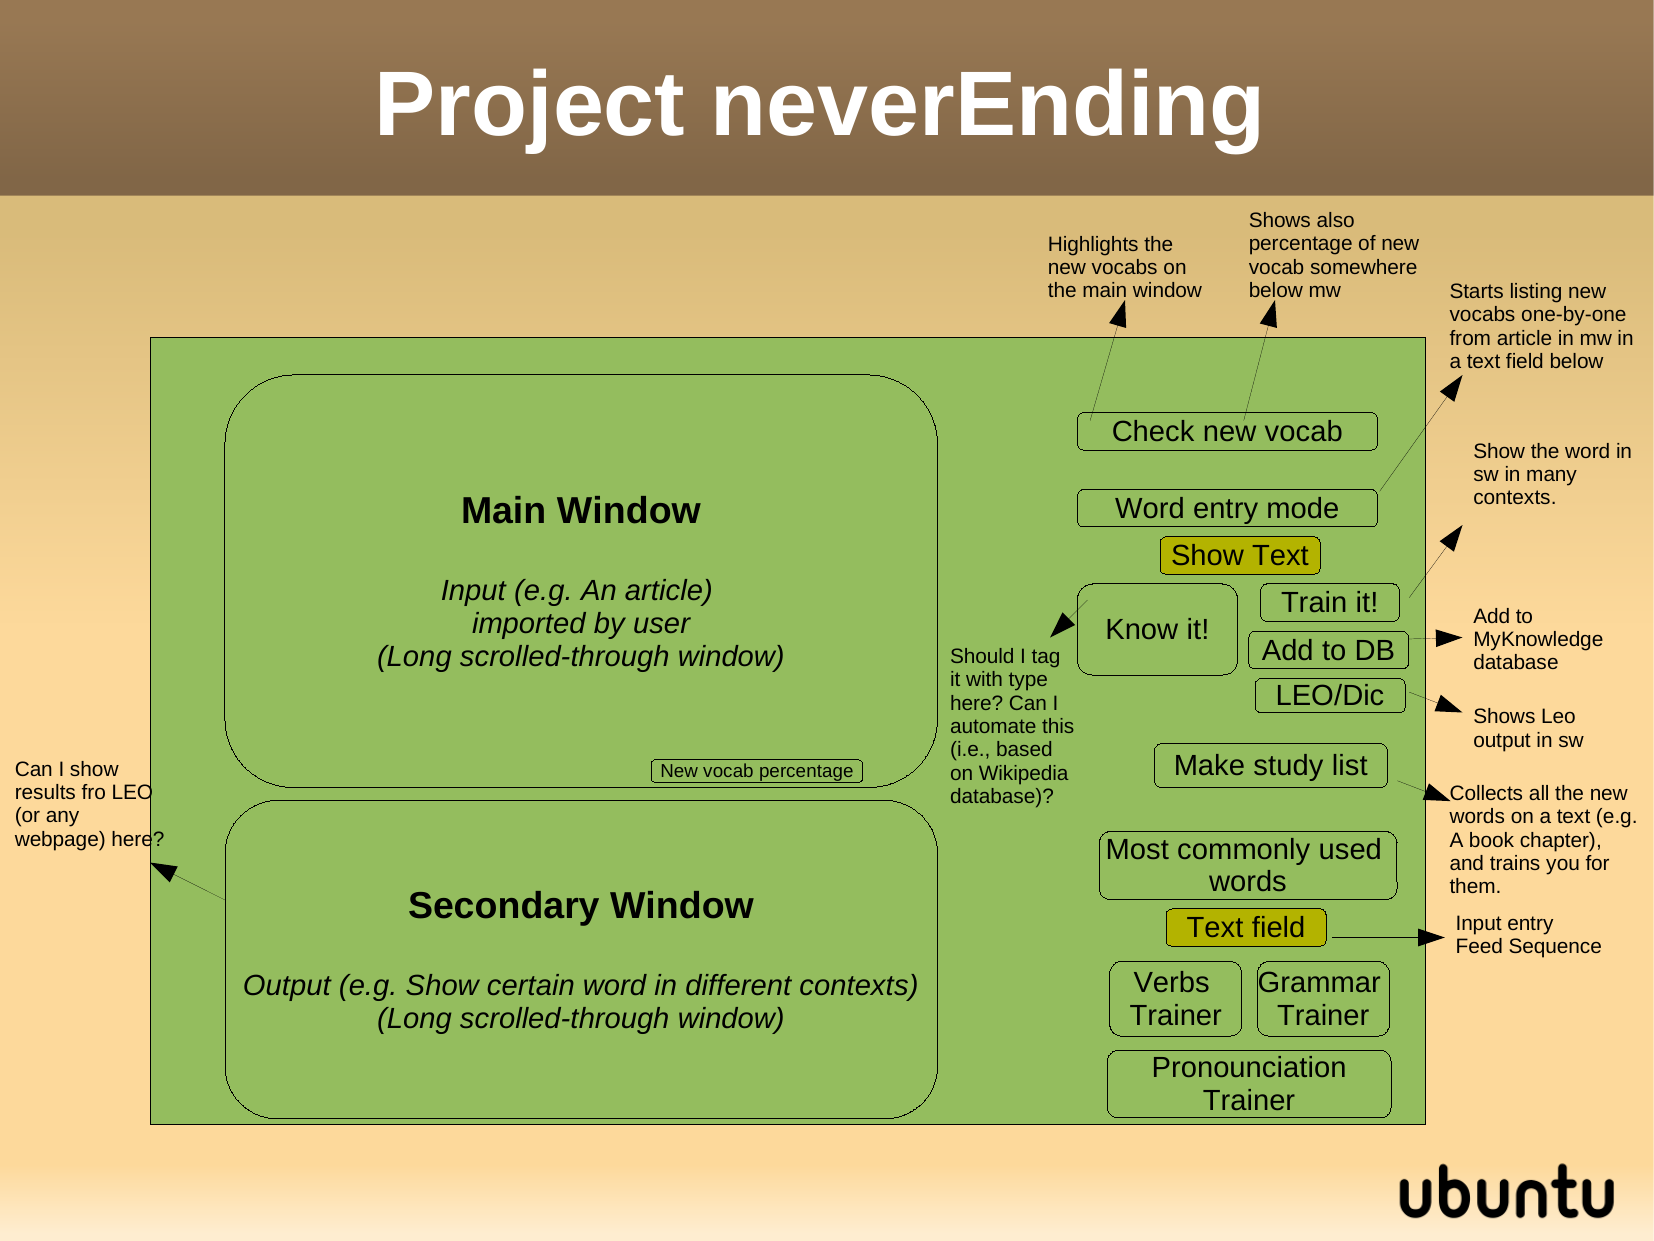

# Project neverEnding
Shows also percentage of new vocab somewhere below mw
Highlights the new vocabs on the main window
Starts listing new vocabs one-by-one from article in mw in a text field below
Main Window
Input (e.g. An article)
imported by user
(Long scrolled-through window)
Check new vocab
Show the word in sw in many contexts.
Word entry mode
Word entry mode
Show Text
Know it!
Train it!
Add to MyKnowledge database
Add to DB
Should I tag it with type here? Can I automate this (i.e., based on Wikipedia database)?
LEO/Dic
Shows Leo output in sw
Make study list
Can I show results fro LEO (or any webpage) here?
New vocab percentage
Collects all the new words on a text (e.g. A book chapter), and trains you for them.
Secondary Window
Output (e.g. Show certain word in different contexts)
(Long scrolled-through window)
Most commonly used
words
Input entry
Feed Sequence
Text field
Verbs
Trainer
Grammar
Trainer
Pronounciation
Trainer